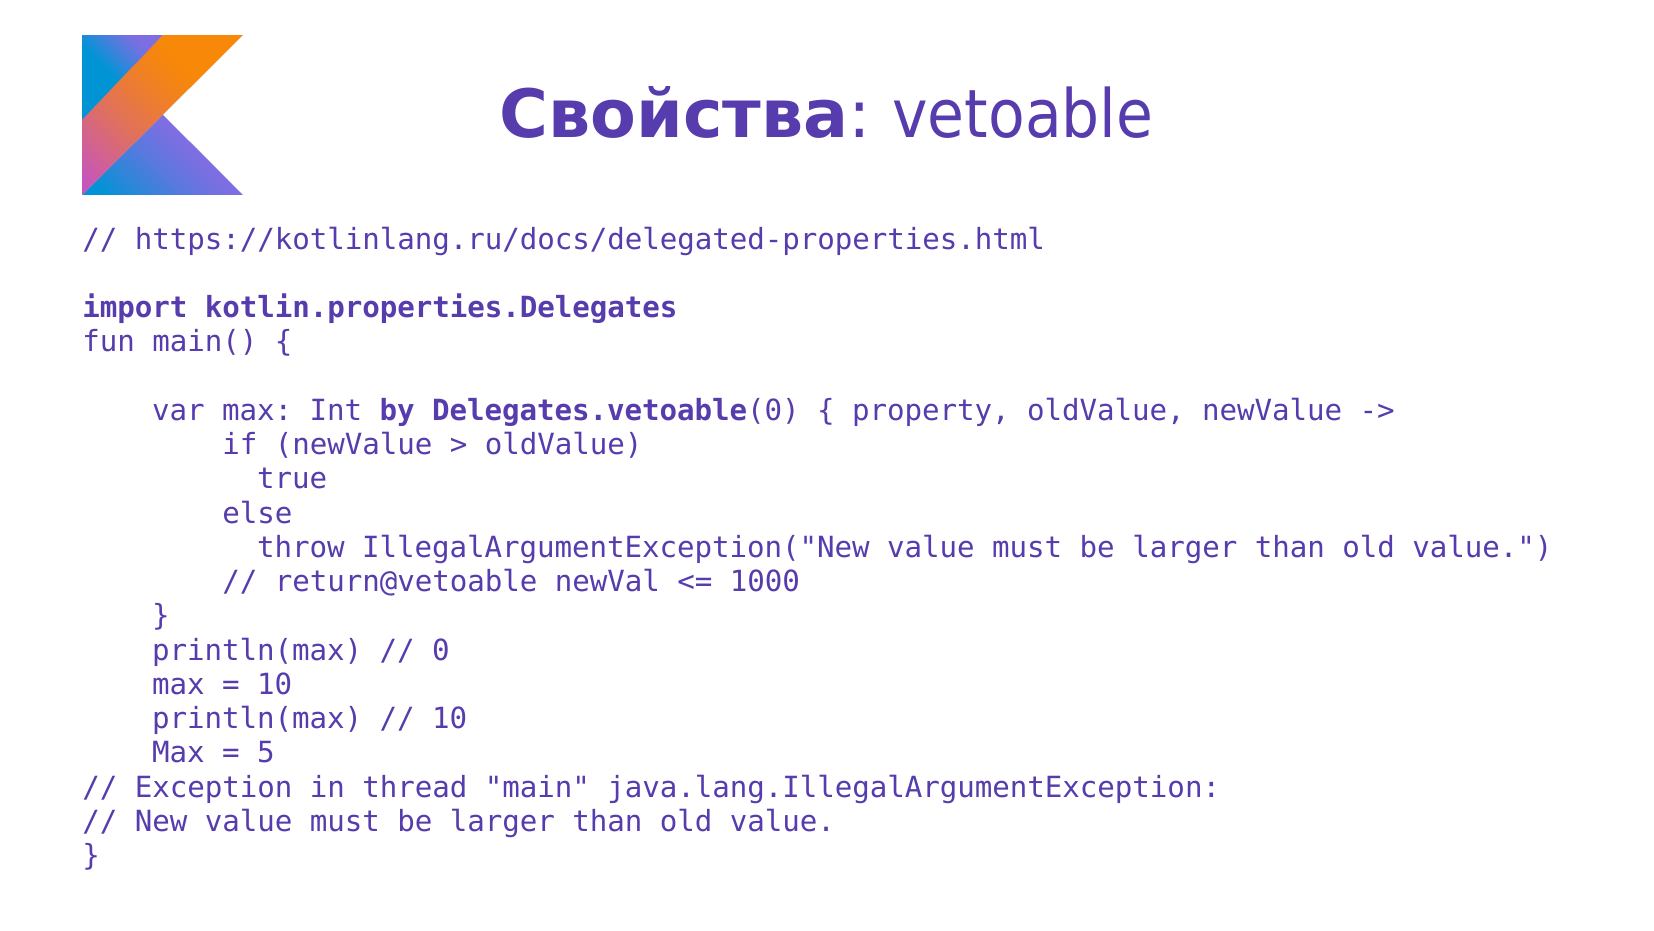

# Свойства: vetoable
// https://kotlinlang.ru/docs/delegated-properties.html
import kotlin.properties.Delegates
fun main() {
 var max: Int by Delegates.vetoable(0) { property, oldValue, newValue ->
 if (newValue > oldValue)
 true
 else
 throw IllegalArgumentException("New value must be larger than old value.")
 // return@vetoable newVal <= 1000
 }
 println(max) // 0
 max = 10
 println(max) // 10
 Max = 5
// Exception in thread "main" java.lang.IllegalArgumentException:
// New value must be larger than old value.
}